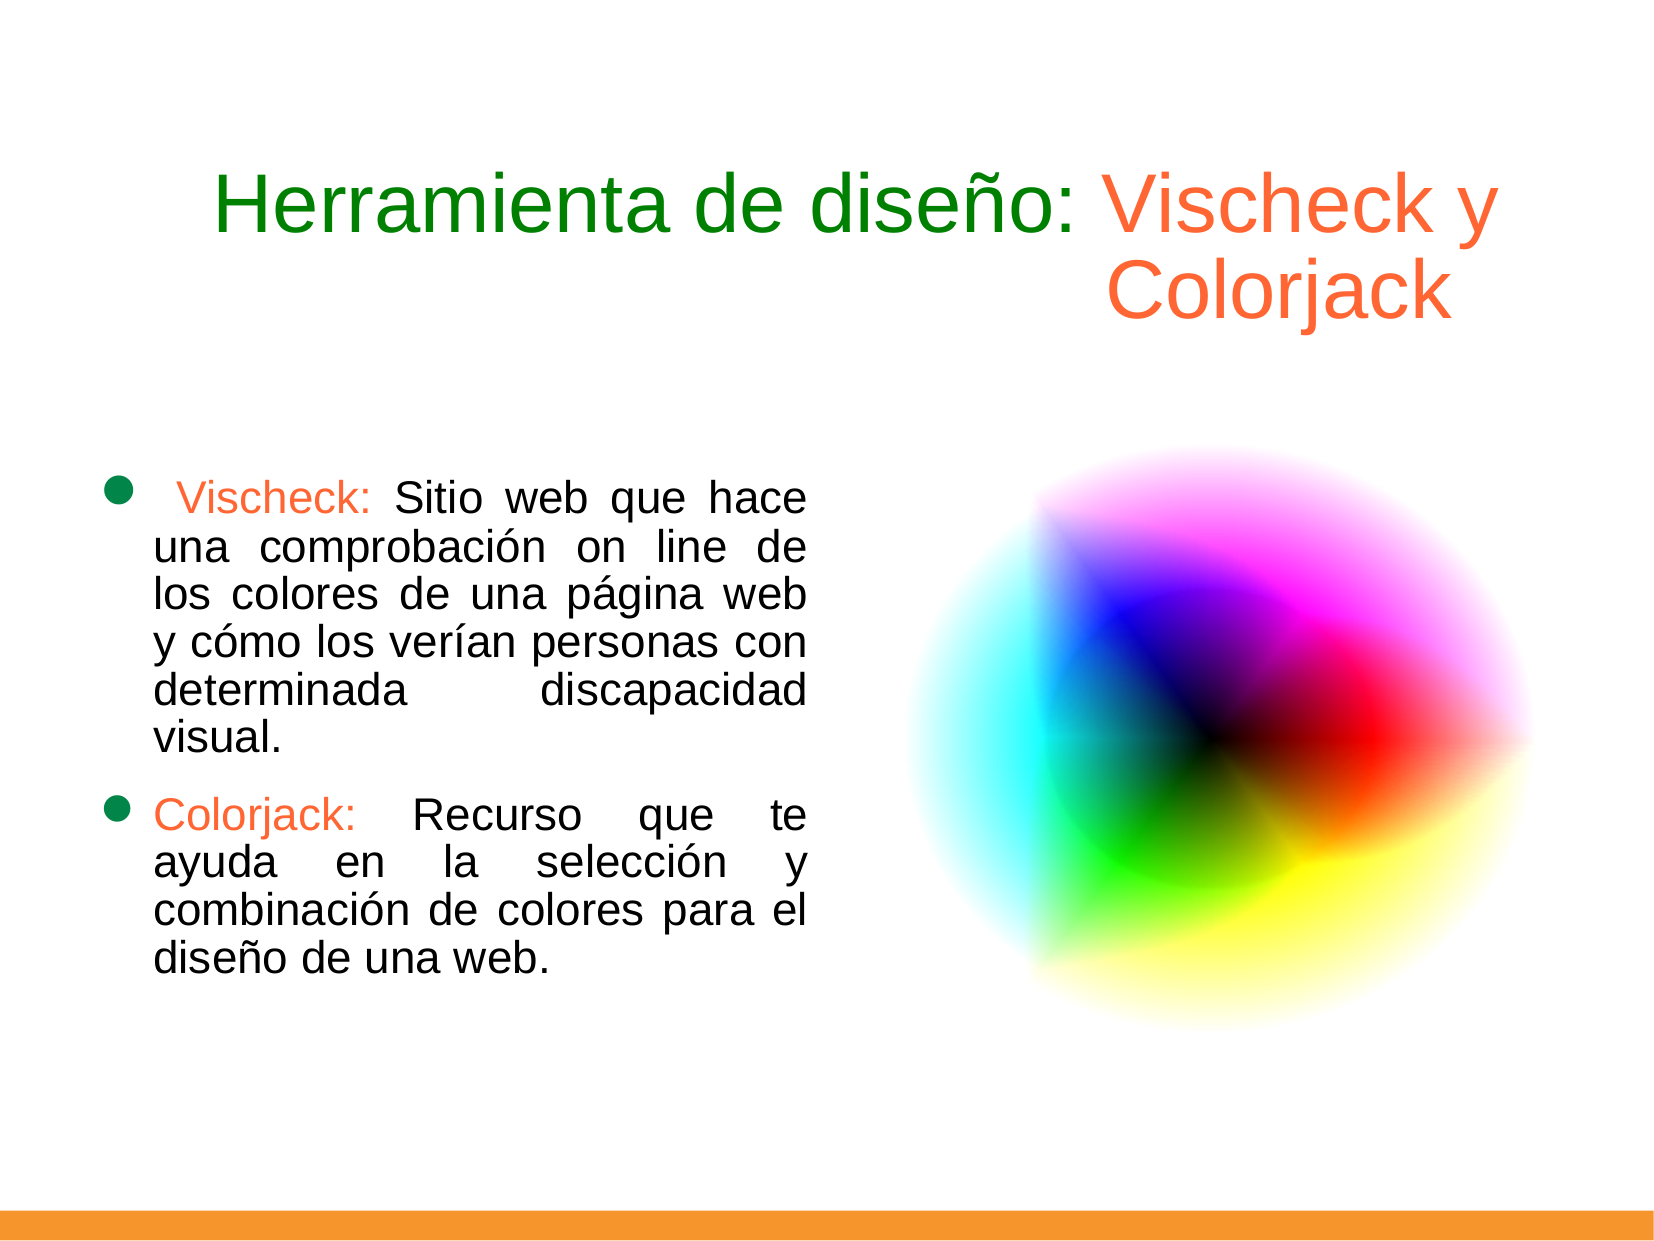

# Herramienta de diseño: Vischeck y Colorjack
 Vischeck: Sitio web que hace una comprobación on line de los colores de una página web y cómo los verían personas con determinada discapacidad visual.
Colorjack: Recurso que te ayuda en la selección y combinación de colores para el diseño de una web.